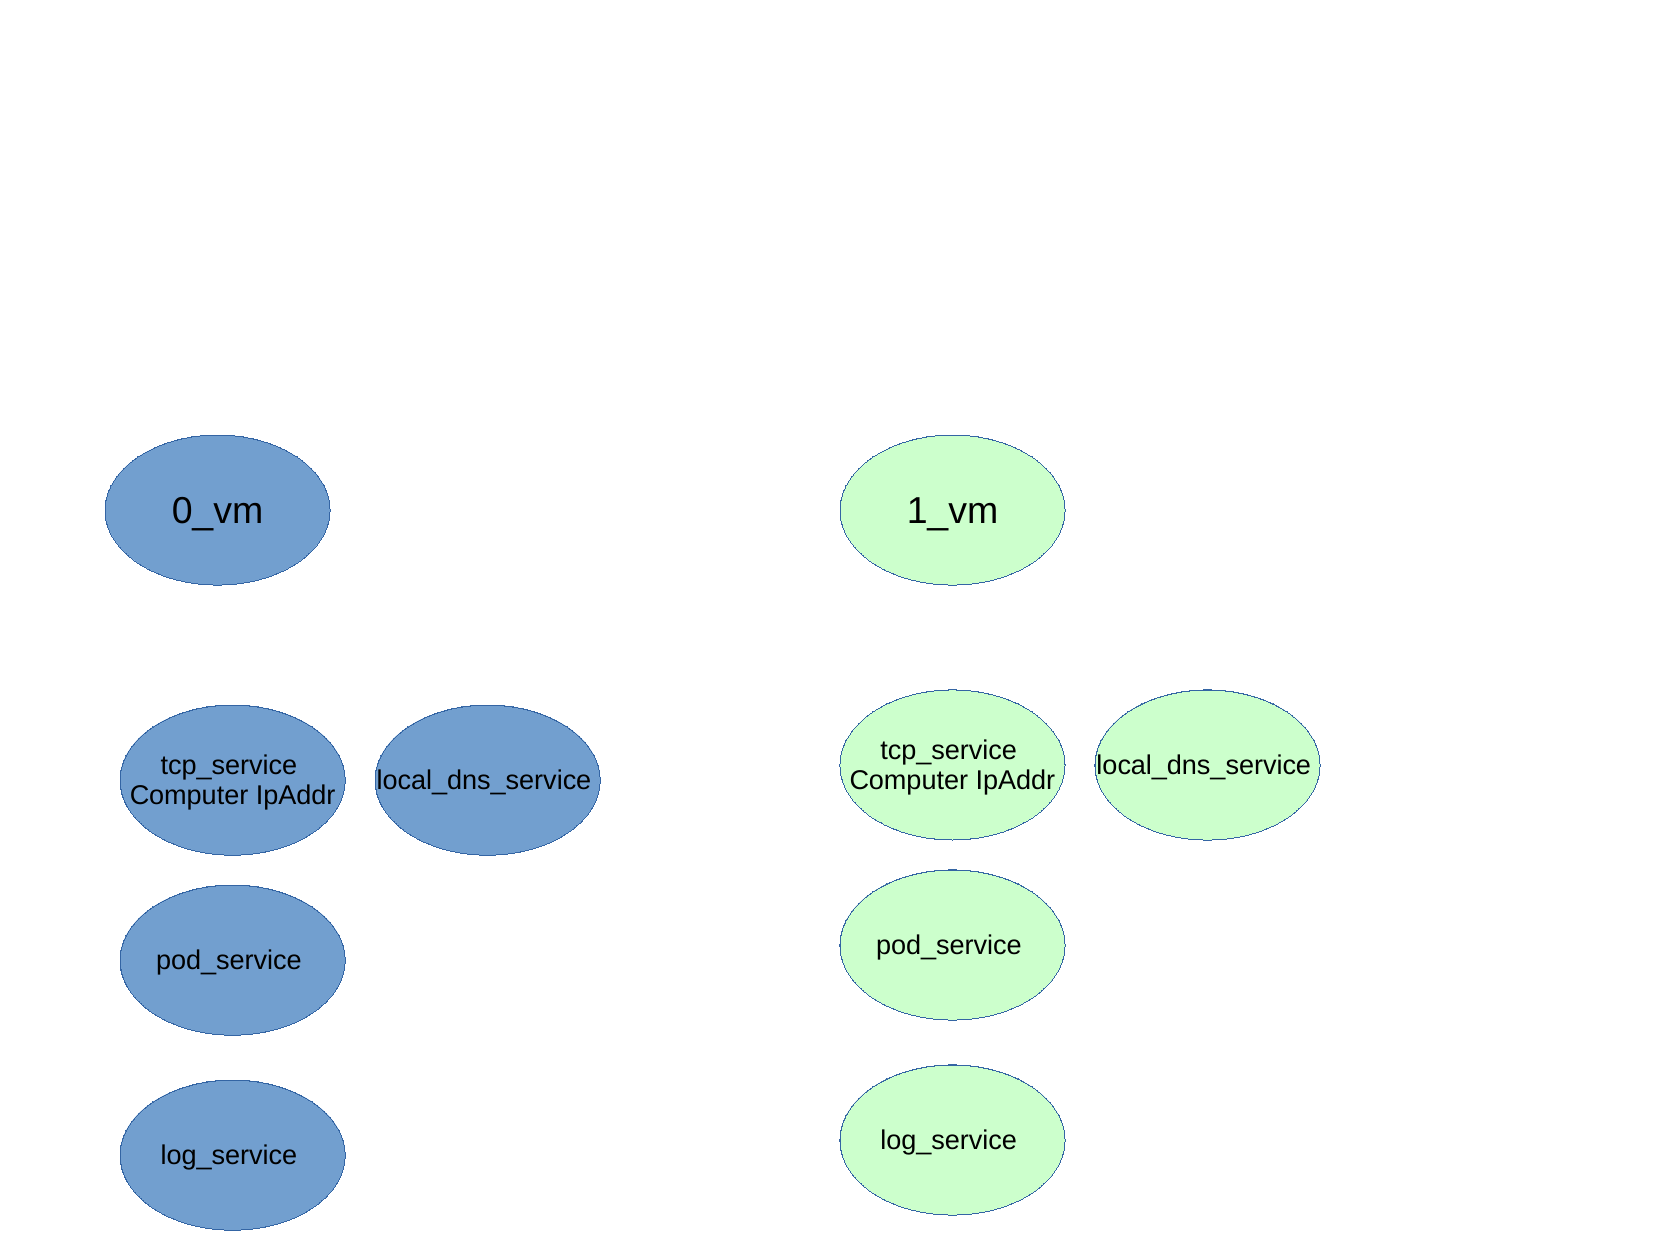

0_vm
1_vm
tcp_service
Computer IpAddr
local_dns_service
local_dns_service
tcp_service
Computer IpAddr
local_dns_service
tcp_service
Computer IpAddr
tcp_service
Computer IpAddr
local_dns_service
local_dns_service
tcp_service
Computer IpAddr
local_dns_service
pod_service
pod_service
pod_service
pod_service
pod_service
pod_service
log_service
log_service
log_service
log_service
log_service
log_service